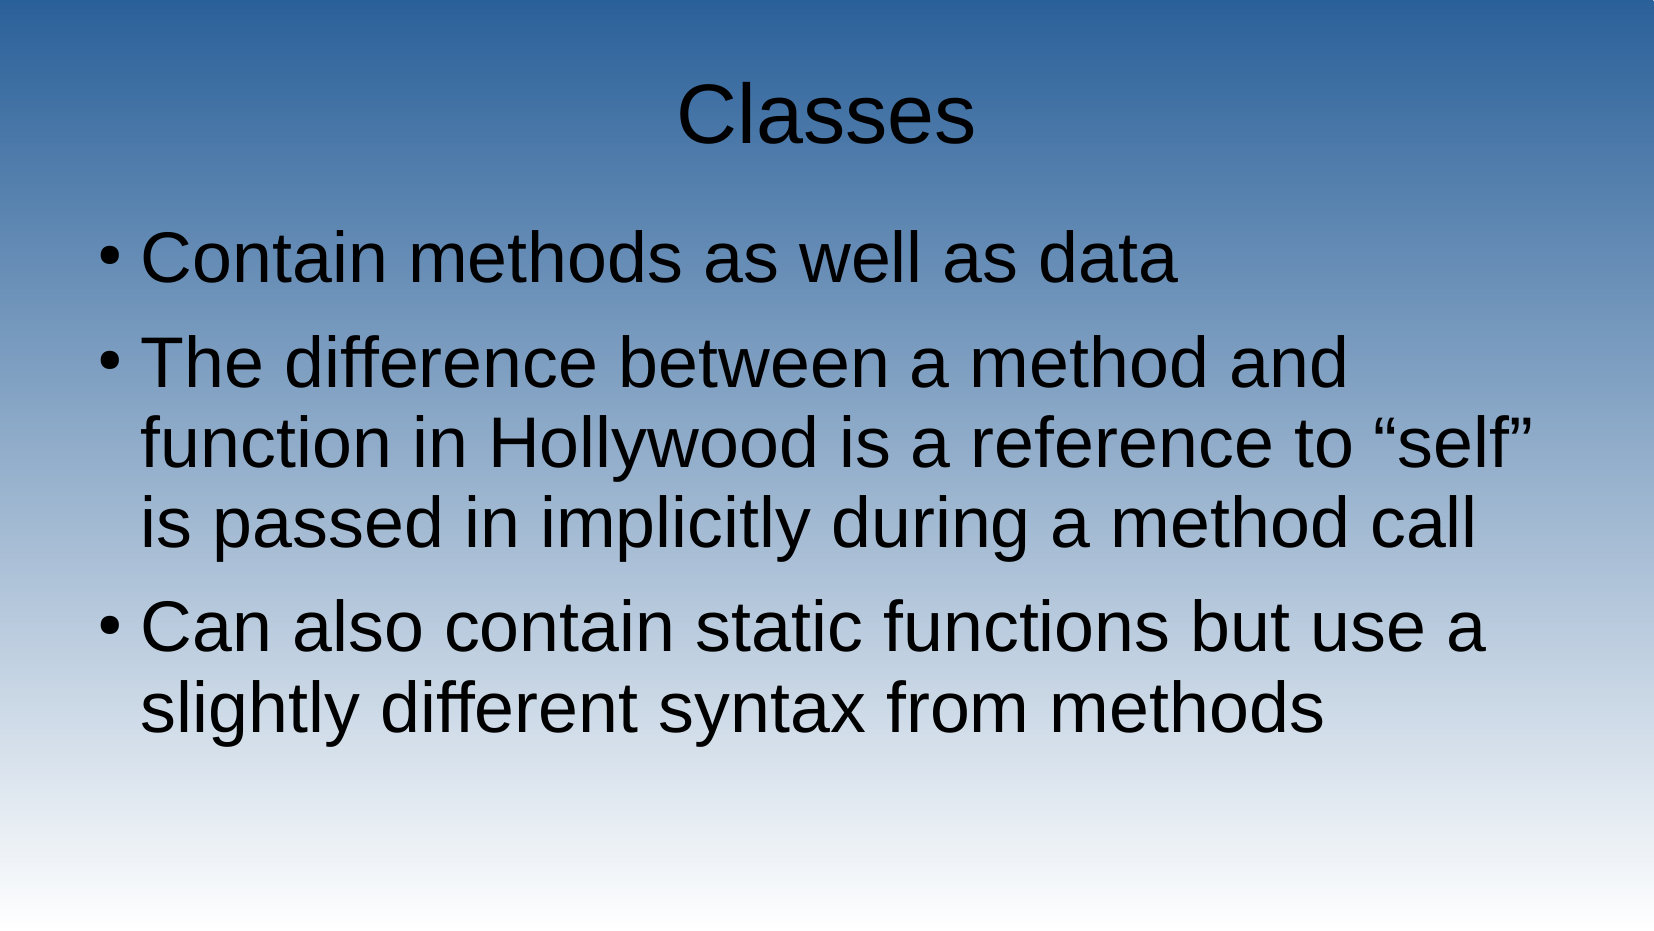

# Classes
Contain methods as well as data
The difference between a method and function in Hollywood is a reference to “self” is passed in implicitly during a method call
Can also contain static functions but use a slightly different syntax from methods